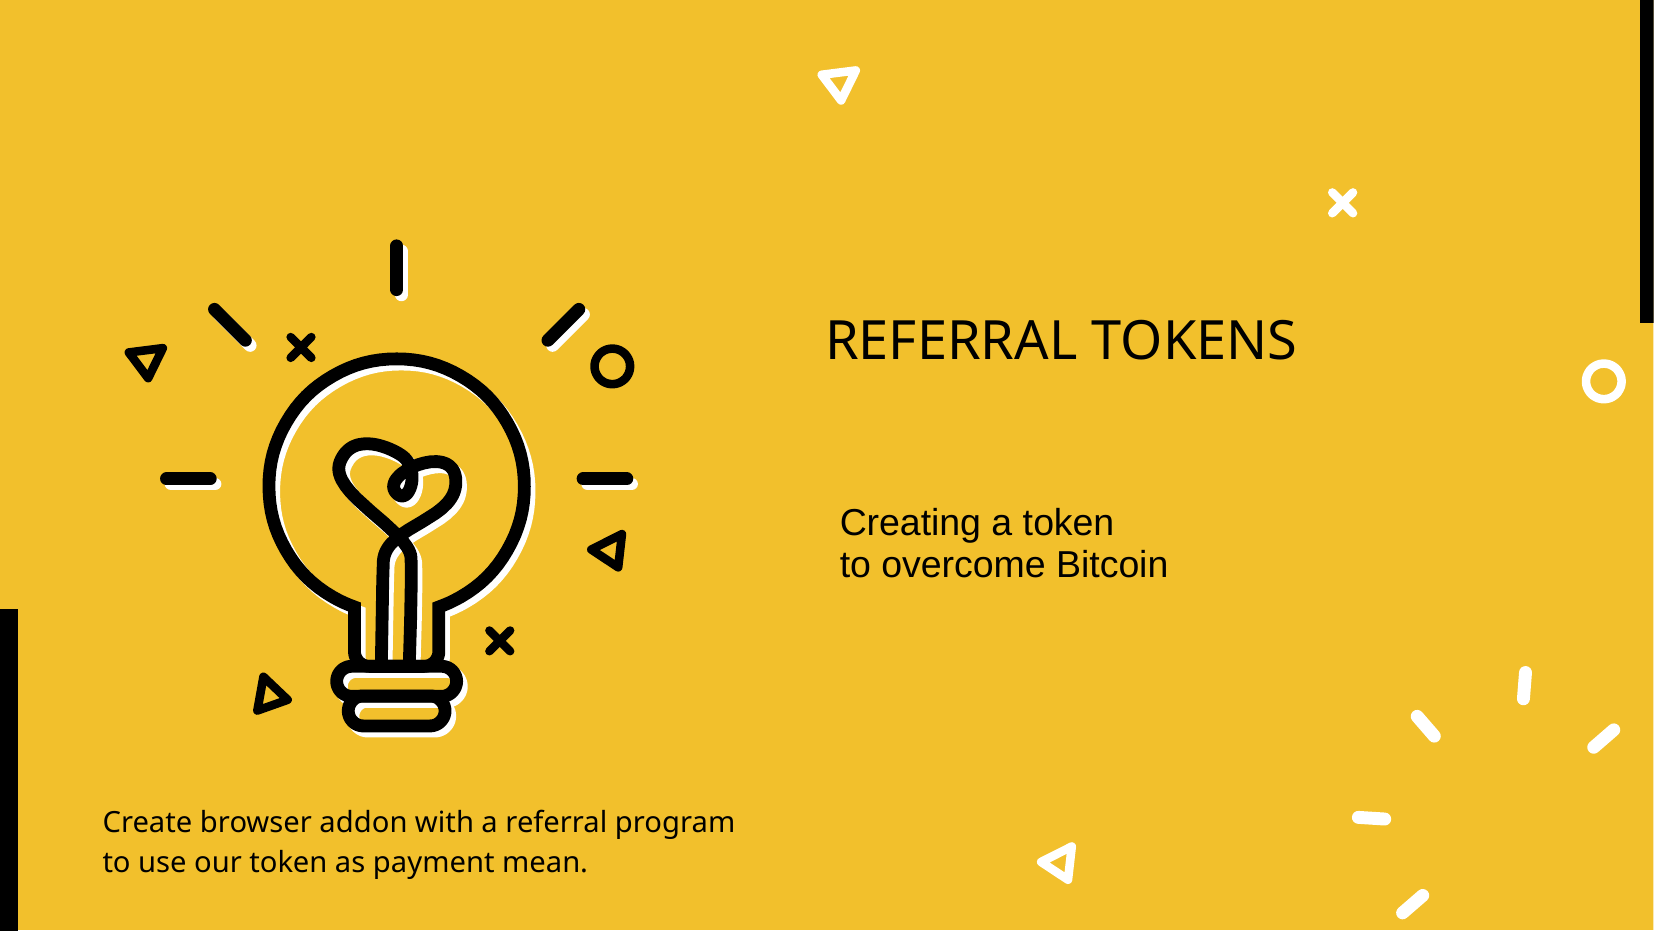

# REFERRAL TOKENS
Creating a token
to overcome Bitcoin
Create browser addon with a referral program to use our token as payment mean.